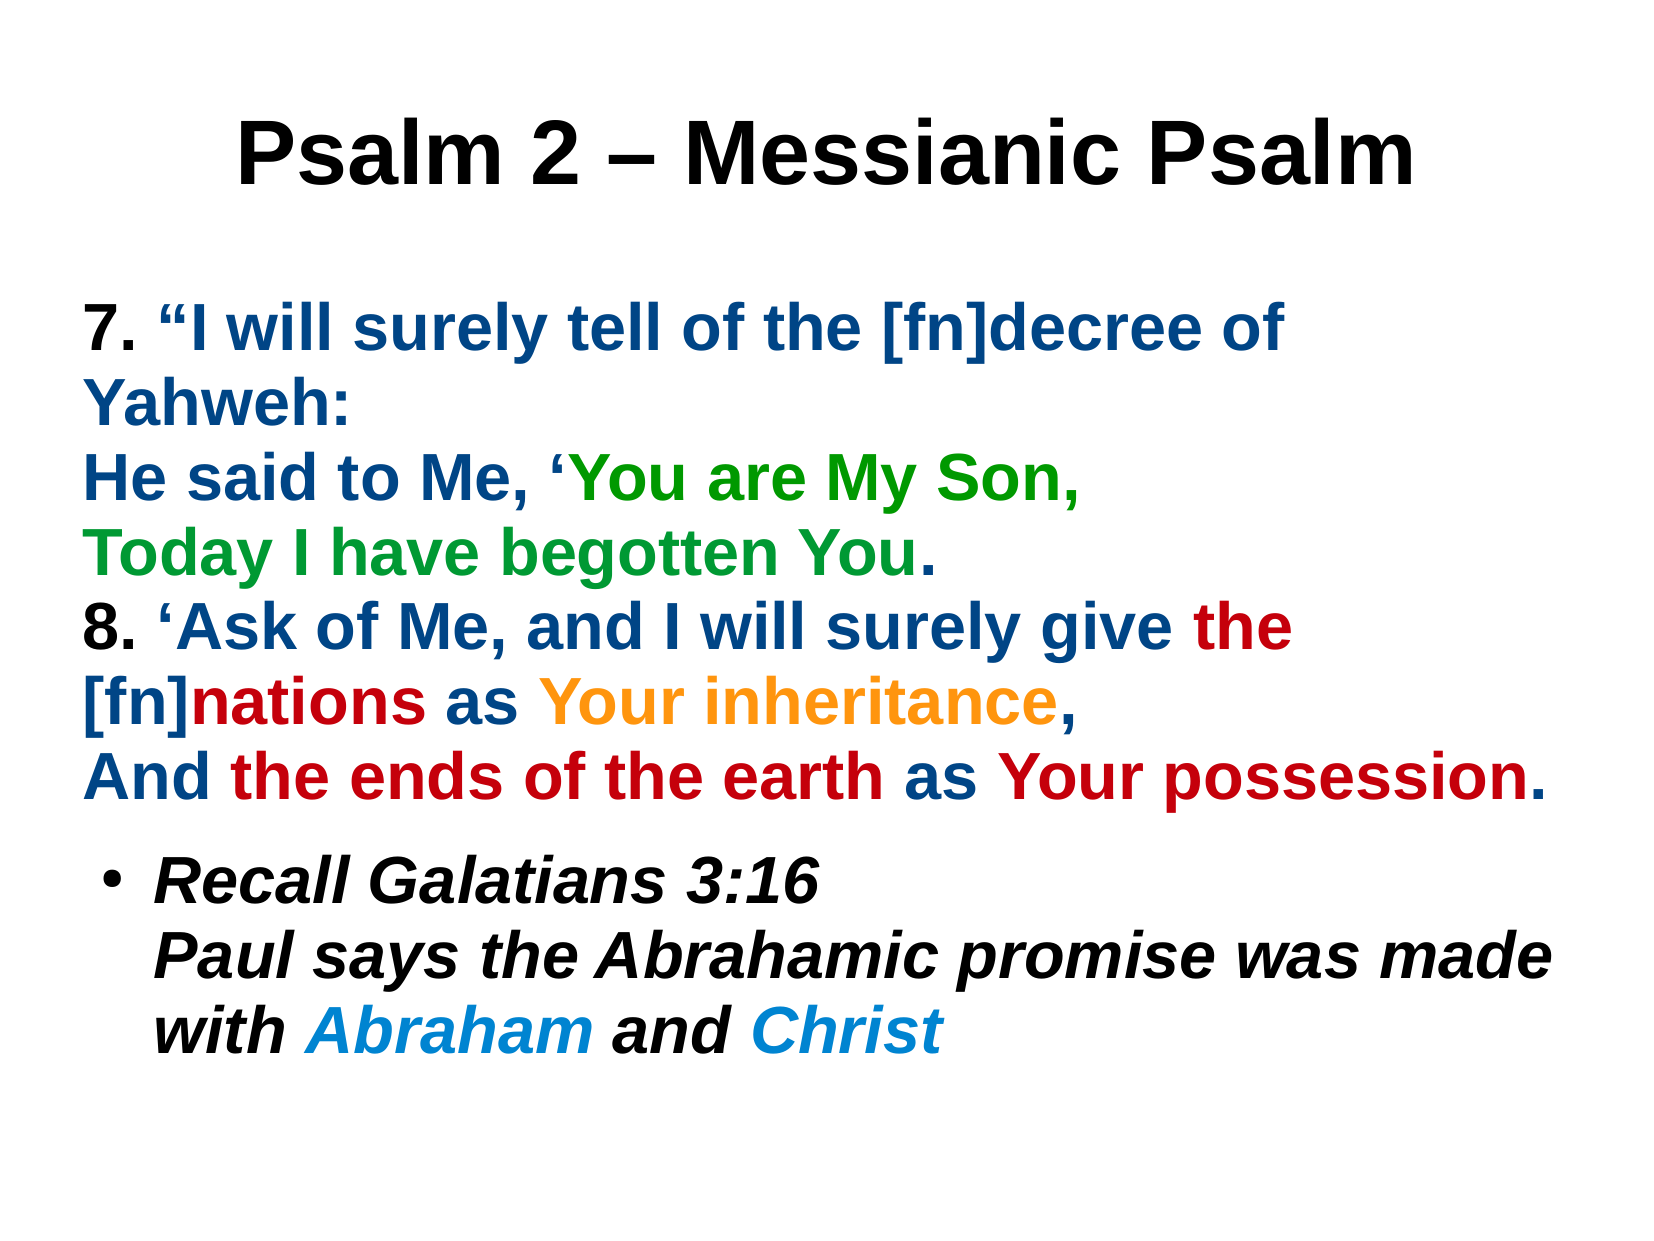

# Psalm 2 – Messianic Psalm
7. “I will surely tell of the [fn]decree of Yahweh:
He said to Me, ‘You are My Son,
Today I have begotten You.
8. ‘Ask of Me, and I will surely give the [fn]nations as Your inheritance,
And the ends of the earth as Your possession.
Recall Galatians 3:16
Paul says the Abrahamic promise was made with Abraham and Christ